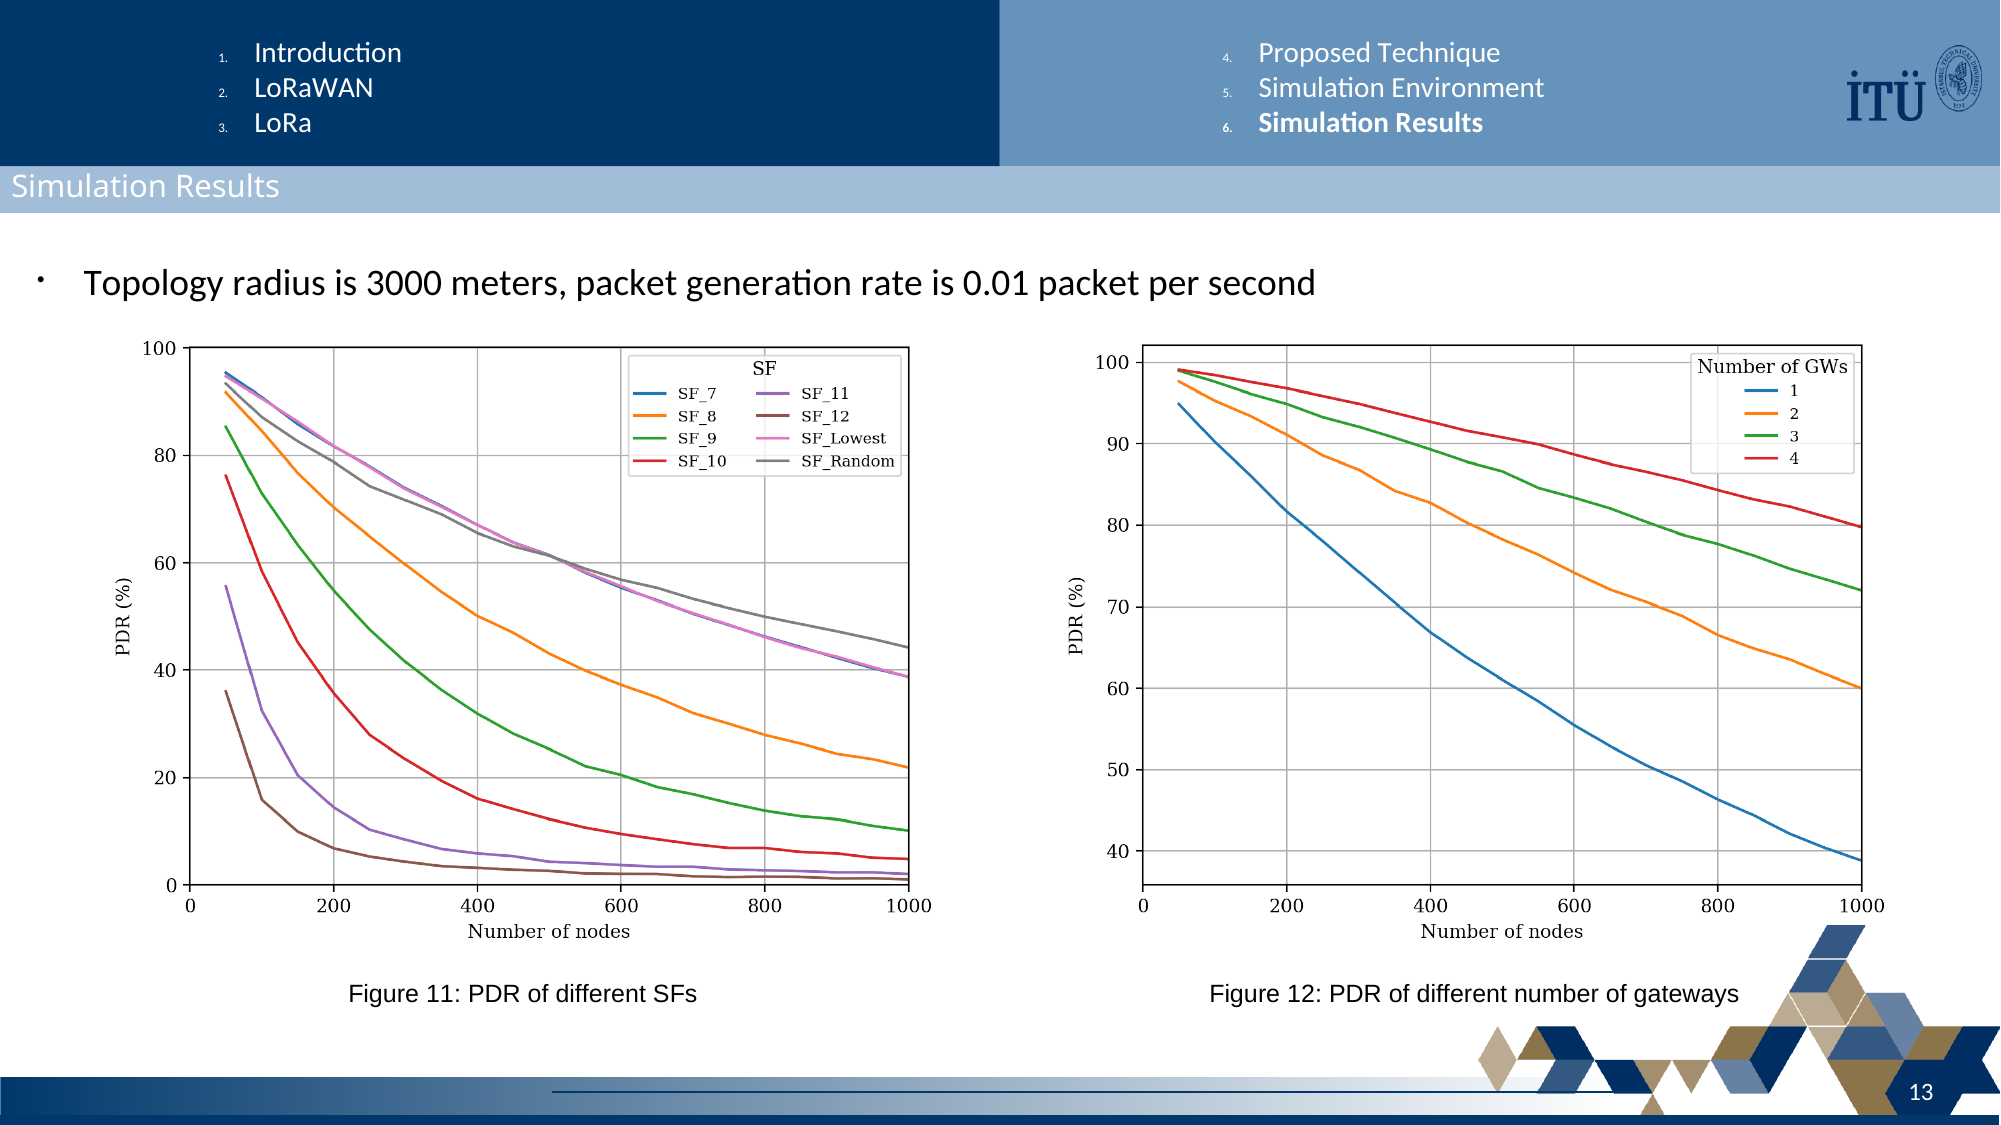

Introduction
LoRaWAN
LoRa
Proposed Technique
Simulation Environment
Simulation Results
# Simulation Results
Topology radius is 3000 meters, packet generation rate is 0.01 packet per second
Figure 11: PDR of different SFs
Figure 12: PDR of different number of gateways